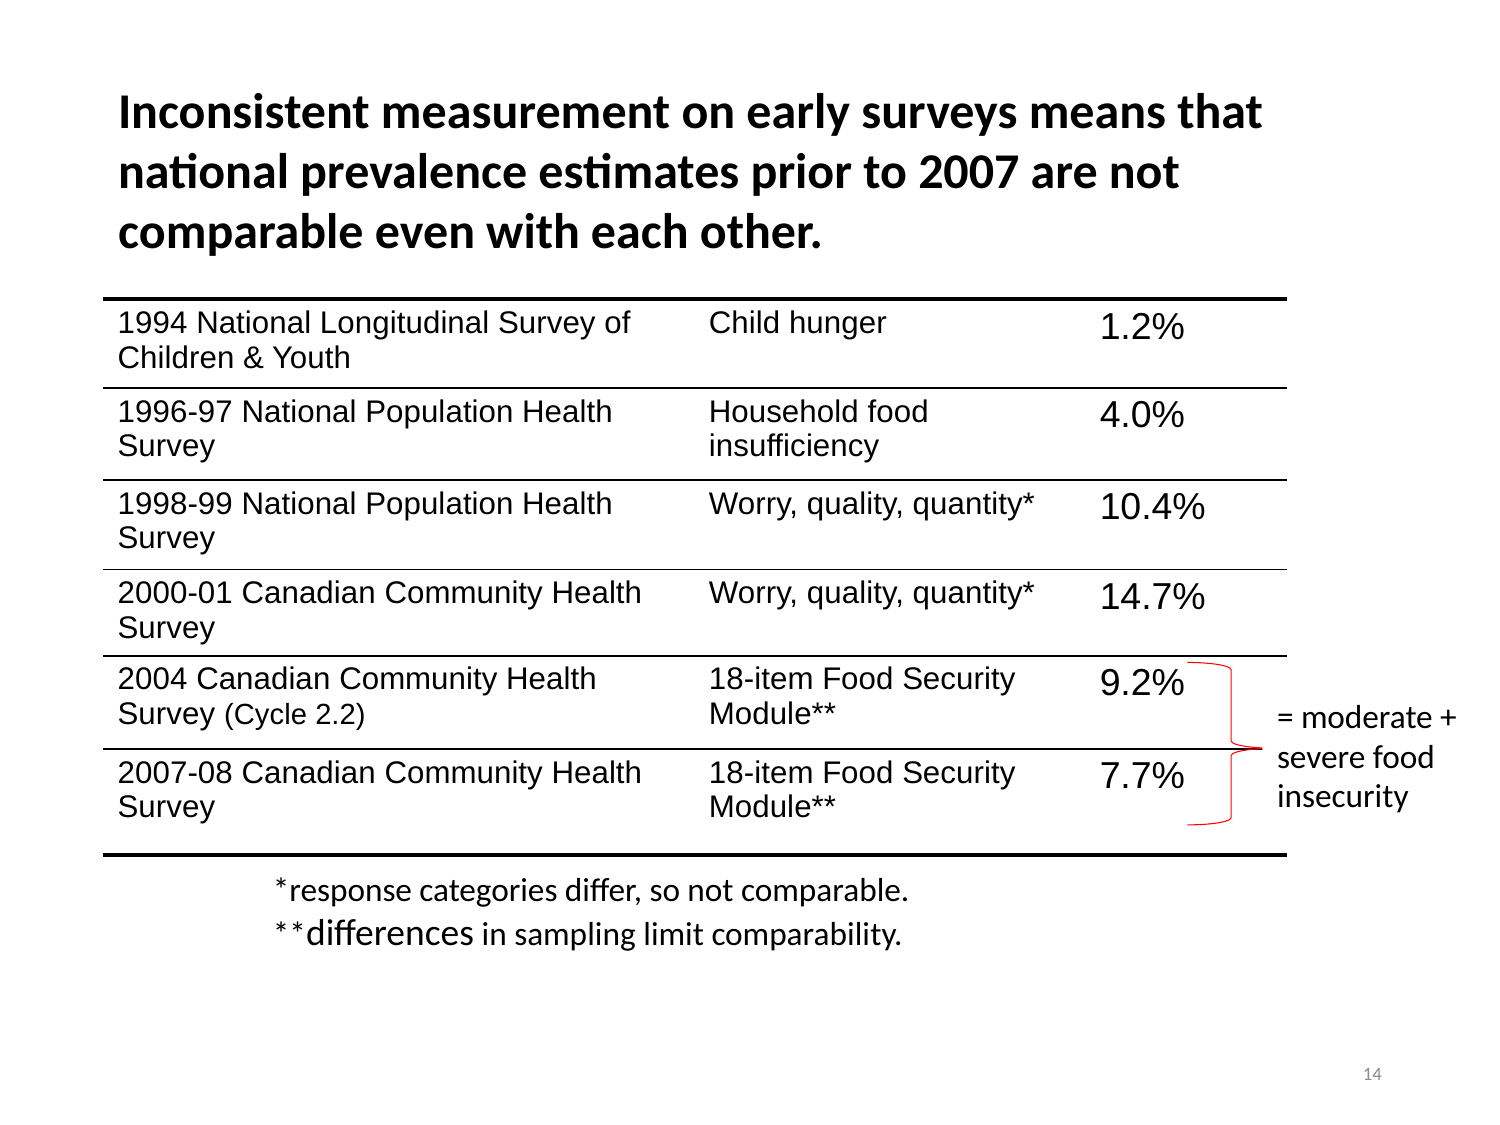

# Inconsistent measurement on early surveys means that national prevalence estimates prior to 2007 are not comparable even with each other.
| 1994 National Longitudinal Survey of Children & Youth | Child hunger | 1.2% |
| --- | --- | --- |
| 1996-97 National Population Health Survey | Household food insufficiency | 4.0% |
| 1998-99 National Population Health Survey | Worry, quality, quantity\* | 10.4% |
| 2000-01 Canadian Community Health Survey | Worry, quality, quantity\* | 14.7% |
| 2004 Canadian Community Health Survey (Cycle 2.2) | 18-item Food Security Module\*\* | 9.2% |
| 2007-08 Canadian Community Health Survey | 18-item Food Security Module\*\* | 7.7% |
= moderate + severe food insecurity
*response categories differ, so not comparable.
**differences in sampling limit comparability.